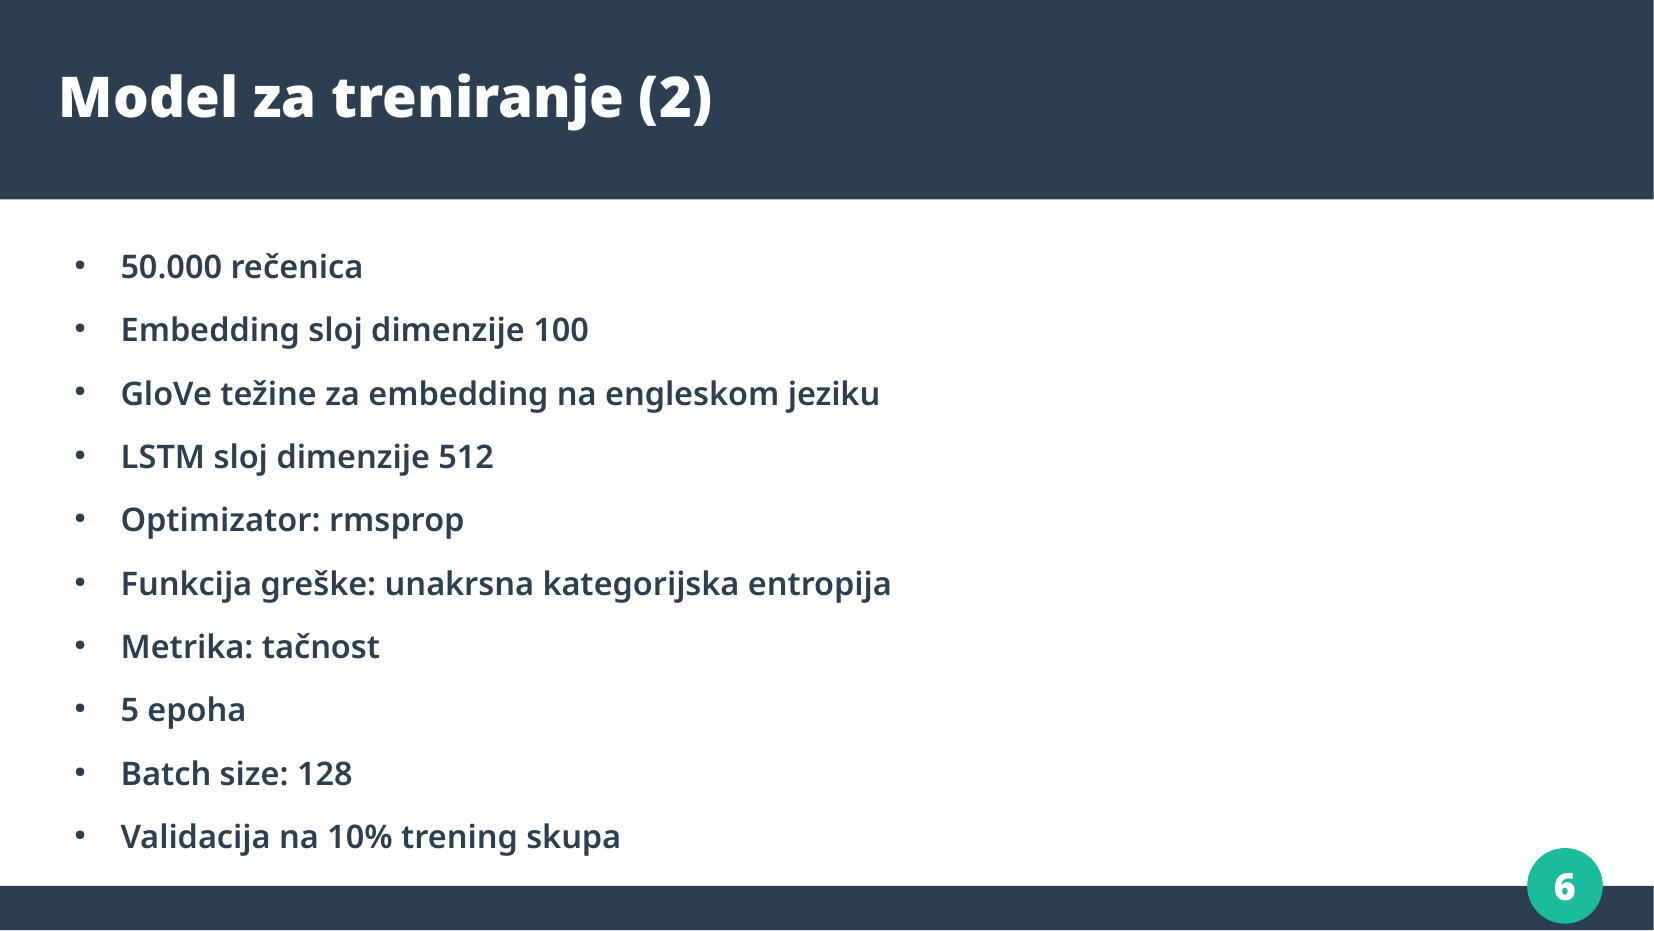

# Model za treniranje (2)
50.000 rečenica
Embedding sloj dimenzije 100
GloVe težine za embedding na engleskom jeziku
LSTM sloj dimenzije 512
Optimizator: rmsprop
Funkcija greške: unakrsna kategorijska entropija
Metrika: tačnost
5 epoha
Batch size: 128
Validacija na 10% trening skupa